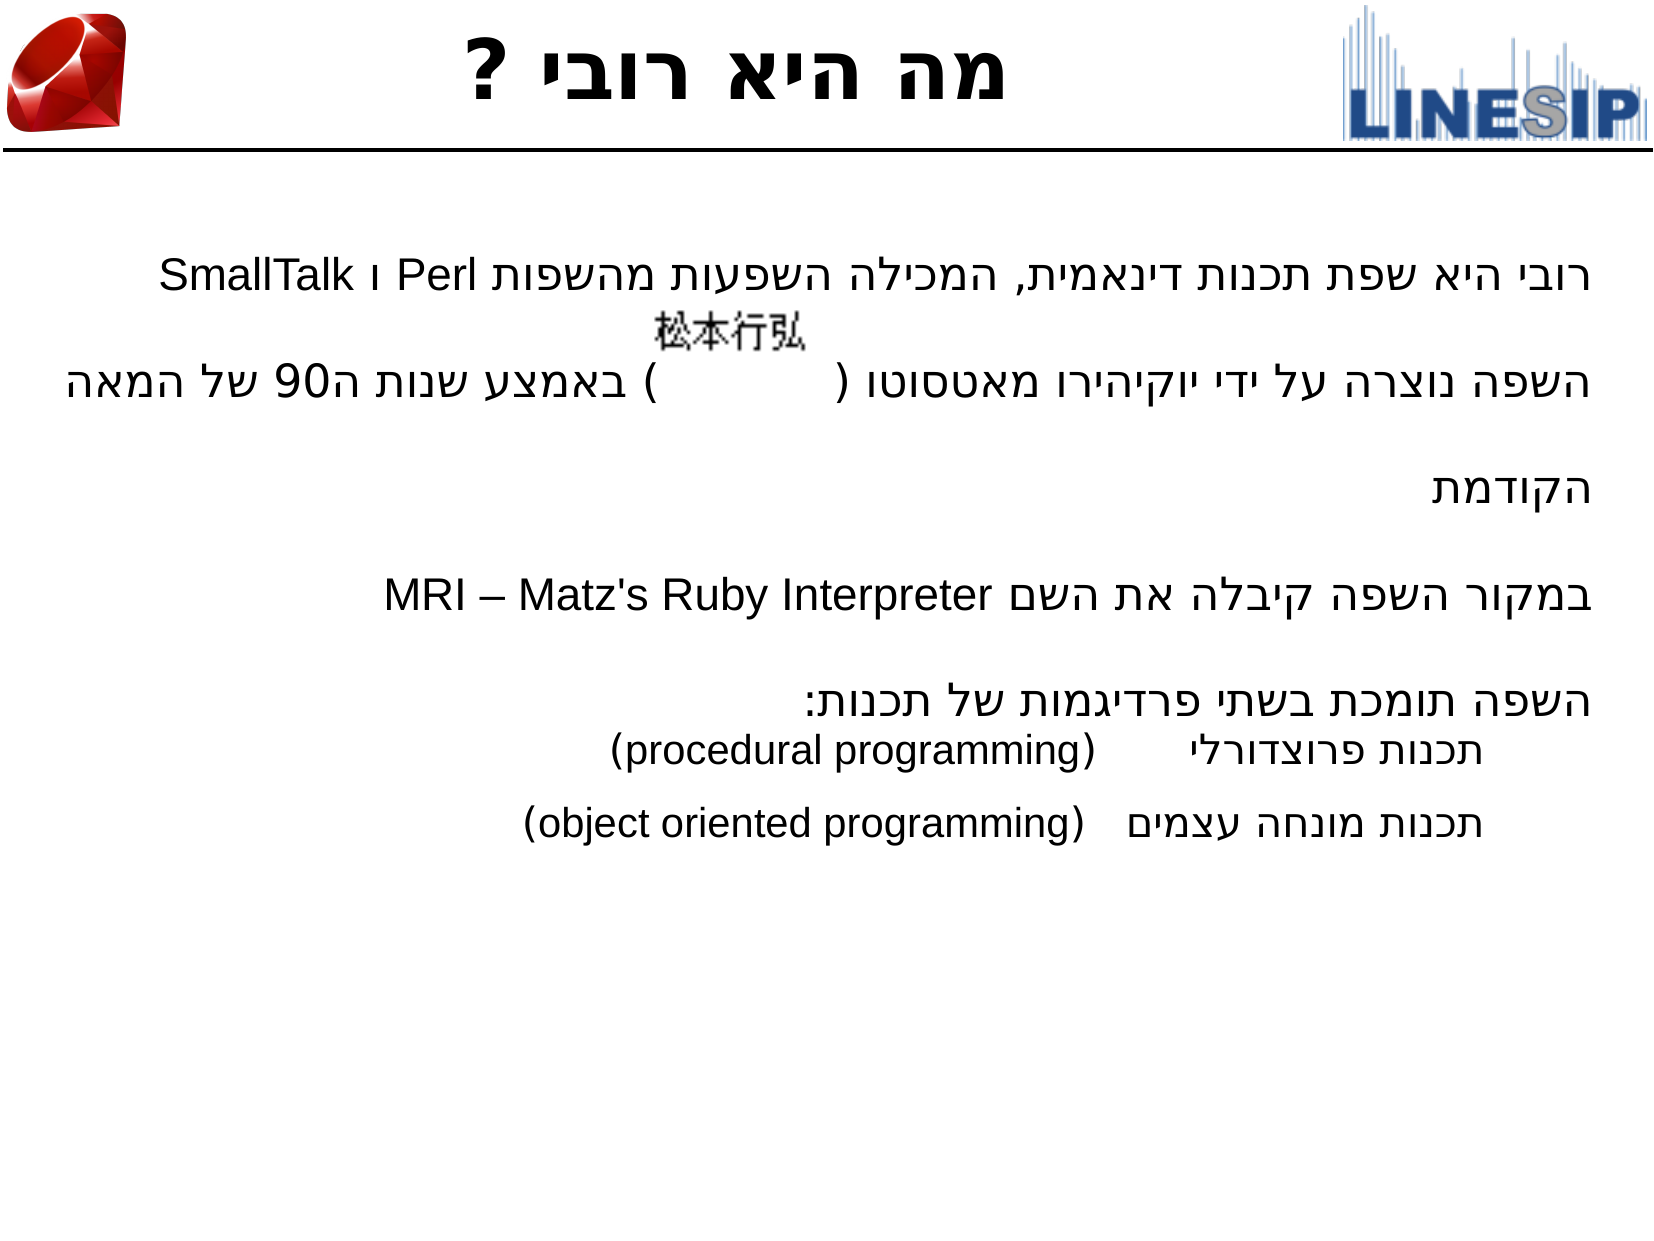

מה היא רובי ?
רובי היא שפת תכנות דינאמית, המכילה השפעות מהשפות Perl ו SmallTalk
השפה נוצרה על ידי יוקיהירו מאטסוטו ( ) באמצע שנות ה90 של המאה הקודמת
במקור השפה קיבלה את השם MRI – Matz's Ruby Interpreter
השפה תומכת בשתי פרדיגמות של תכנות:
תכנות פרוצדורלי (procedural programming)
תכנות מונחה עצמים (object oriented programming)